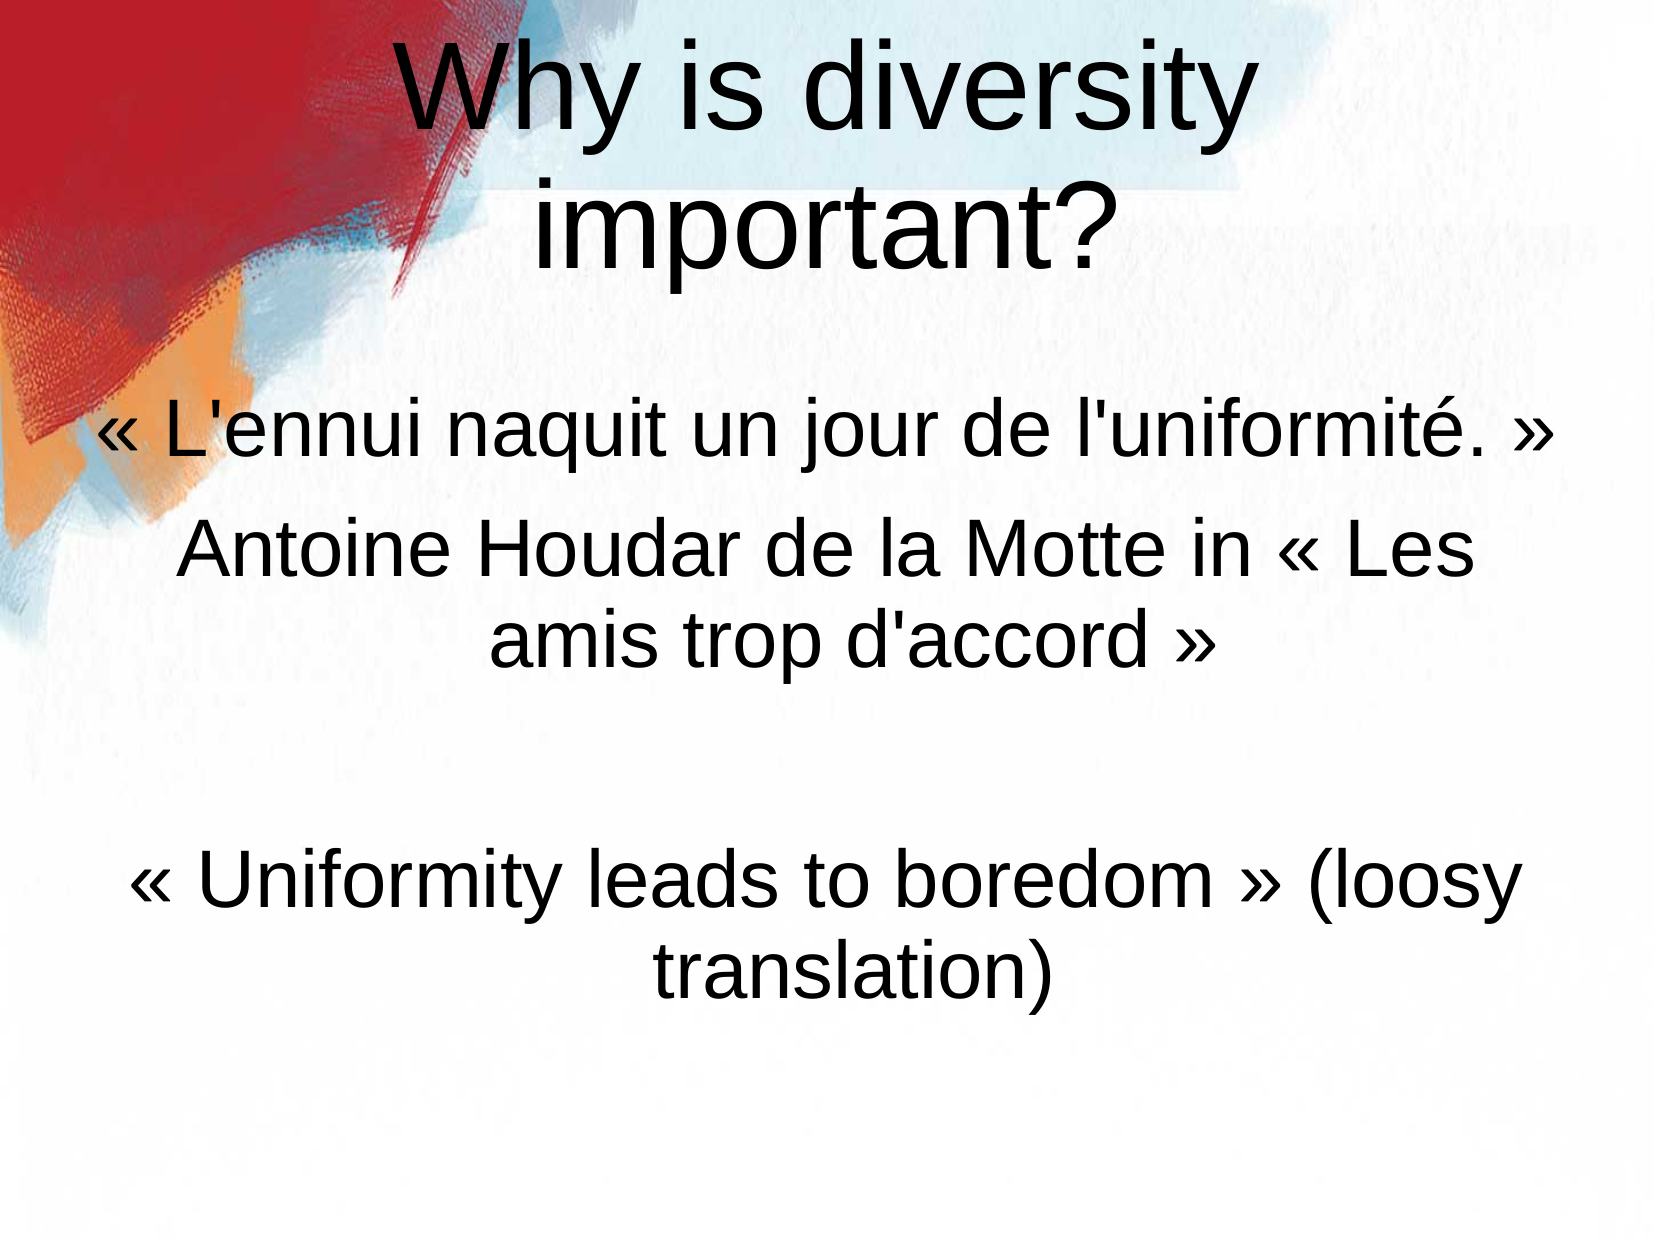

# Why is diversity important?
« L'ennui naquit un jour de l'uniformité. »
Antoine Houdar de la Motte in « Les amis trop d'accord »
« Uniformity leads to boredom » (loosy translation)